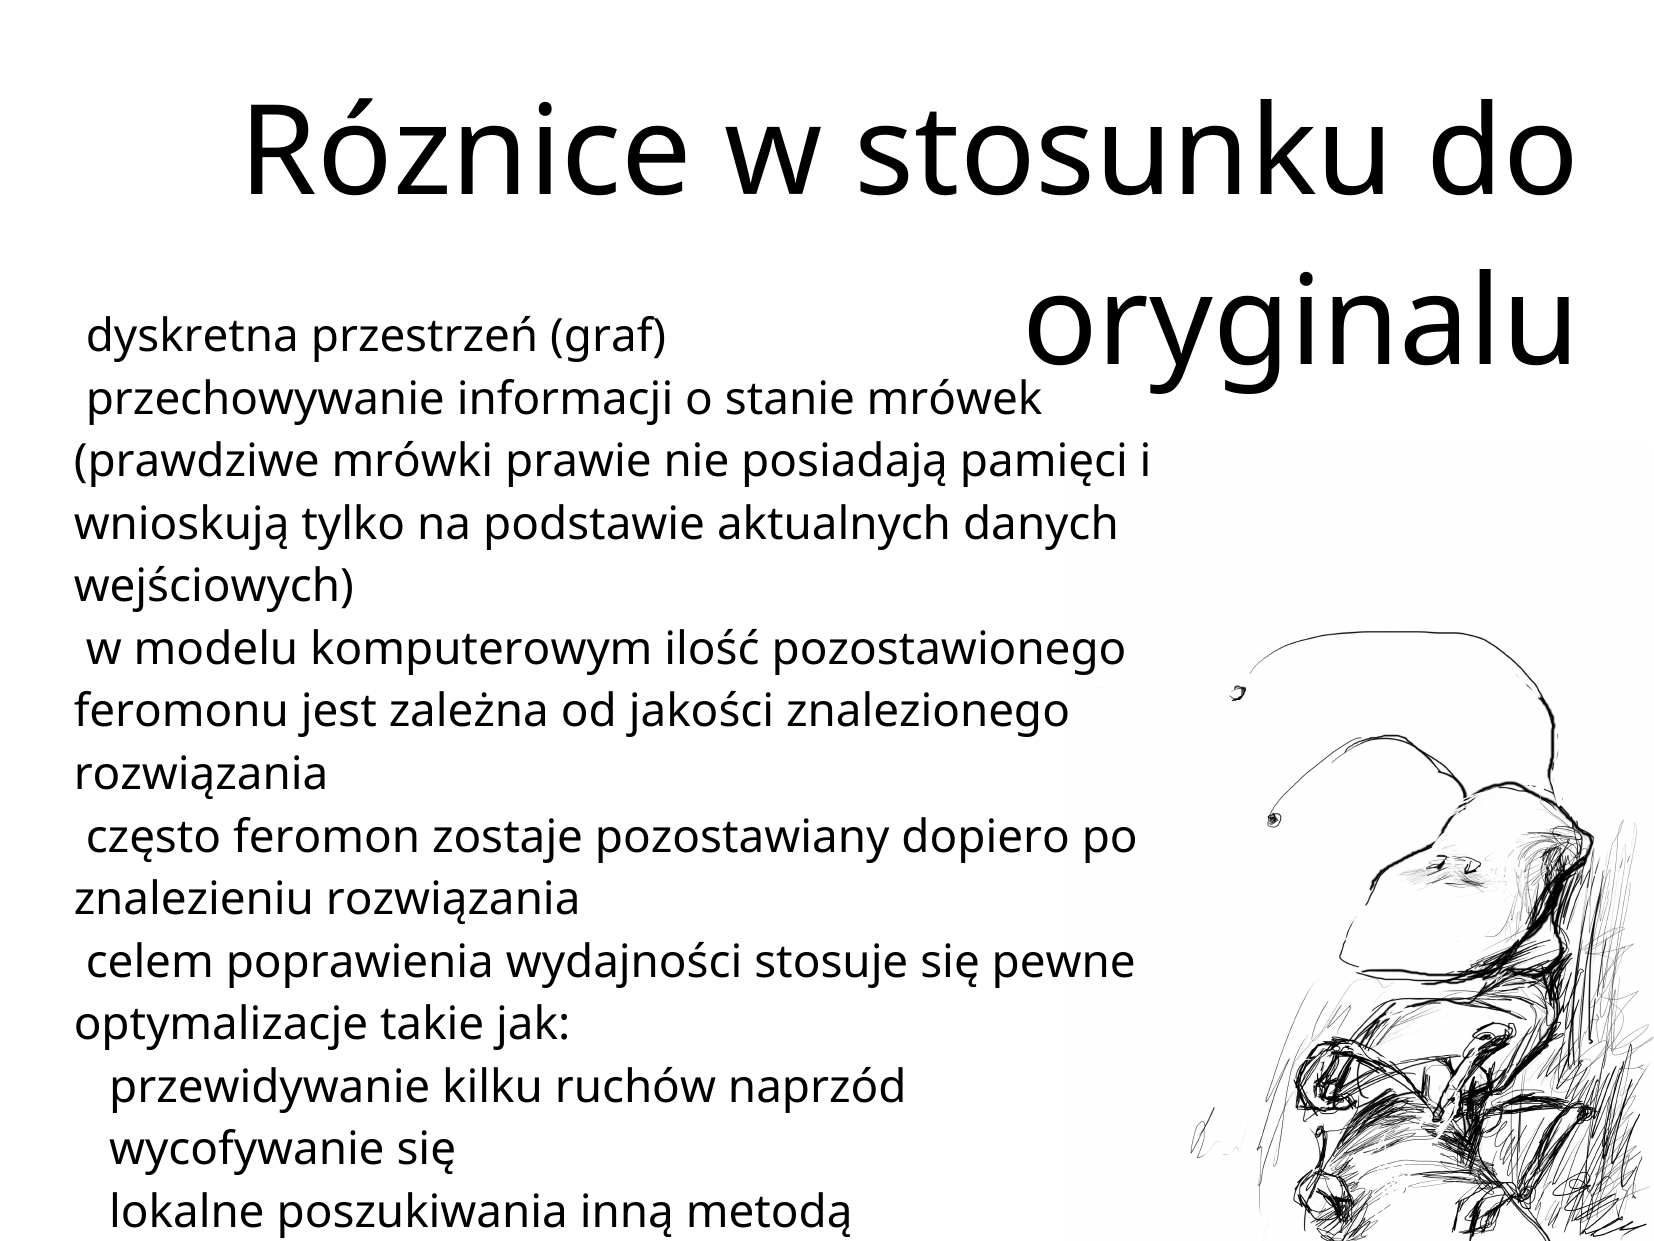

Róznice w stosunku do oryginalu
 dyskretna przestrzeń (graf)
 przechowywanie informacji o stanie mrówek (prawdziwe mrówki prawie nie posiadają pamięci i wnioskują tylko na podstawie aktualnych danych wejściowych)
 w modelu komputerowym ilość pozostawionego feromonu jest zależna od jakości znalezionego rozwiązania
 często feromon zostaje pozostawiany dopiero po znalezieniu rozwiązania
 celem poprawienia wydajności stosuje się pewne optymalizacje takie jak:
przewidywanie kilku ruchów naprzód
wycofywanie się
lokalne poszukiwania inną metodą